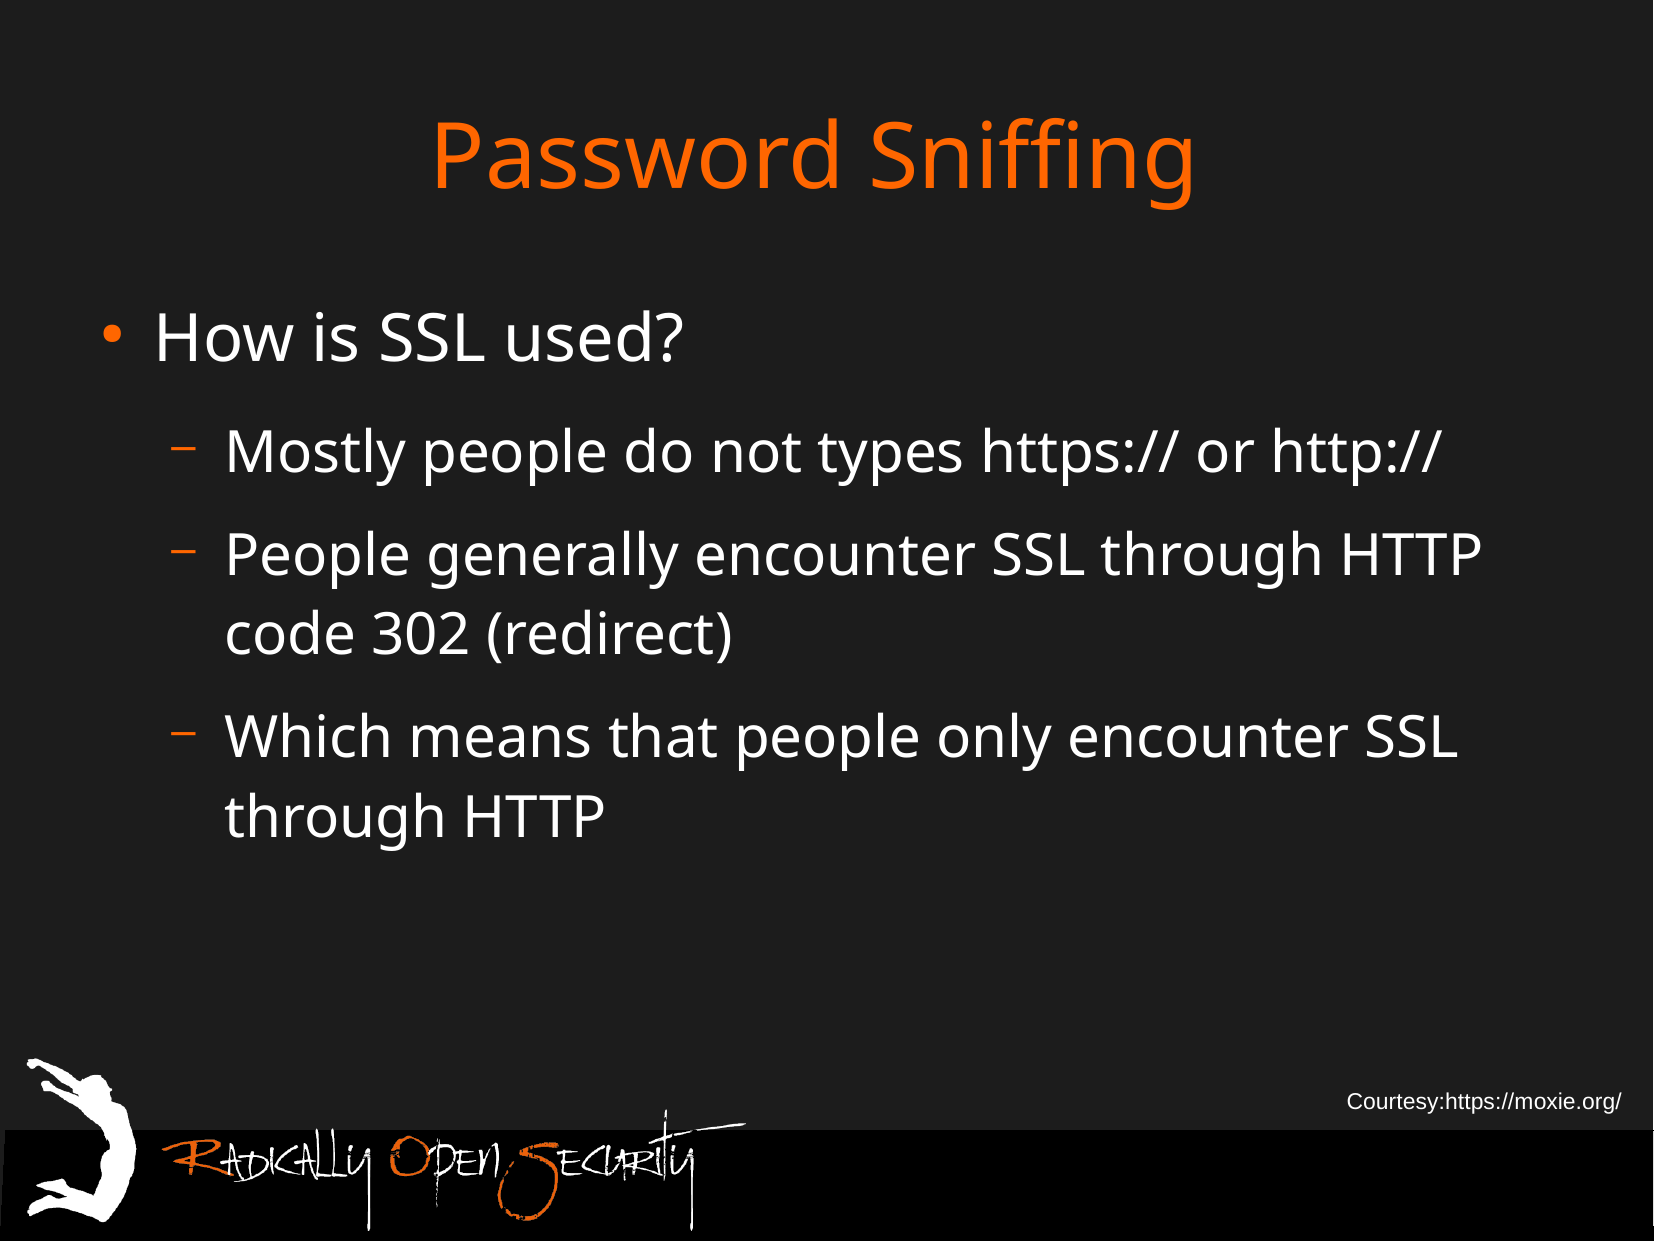

# Password Sniffing
How is SSL used?
Mostly people do not types https:// or http://
People generally encounter SSL through HTTP code 302 (redirect)
Which means that people only encounter SSL through HTTP
Courtesy:https://moxie.org/